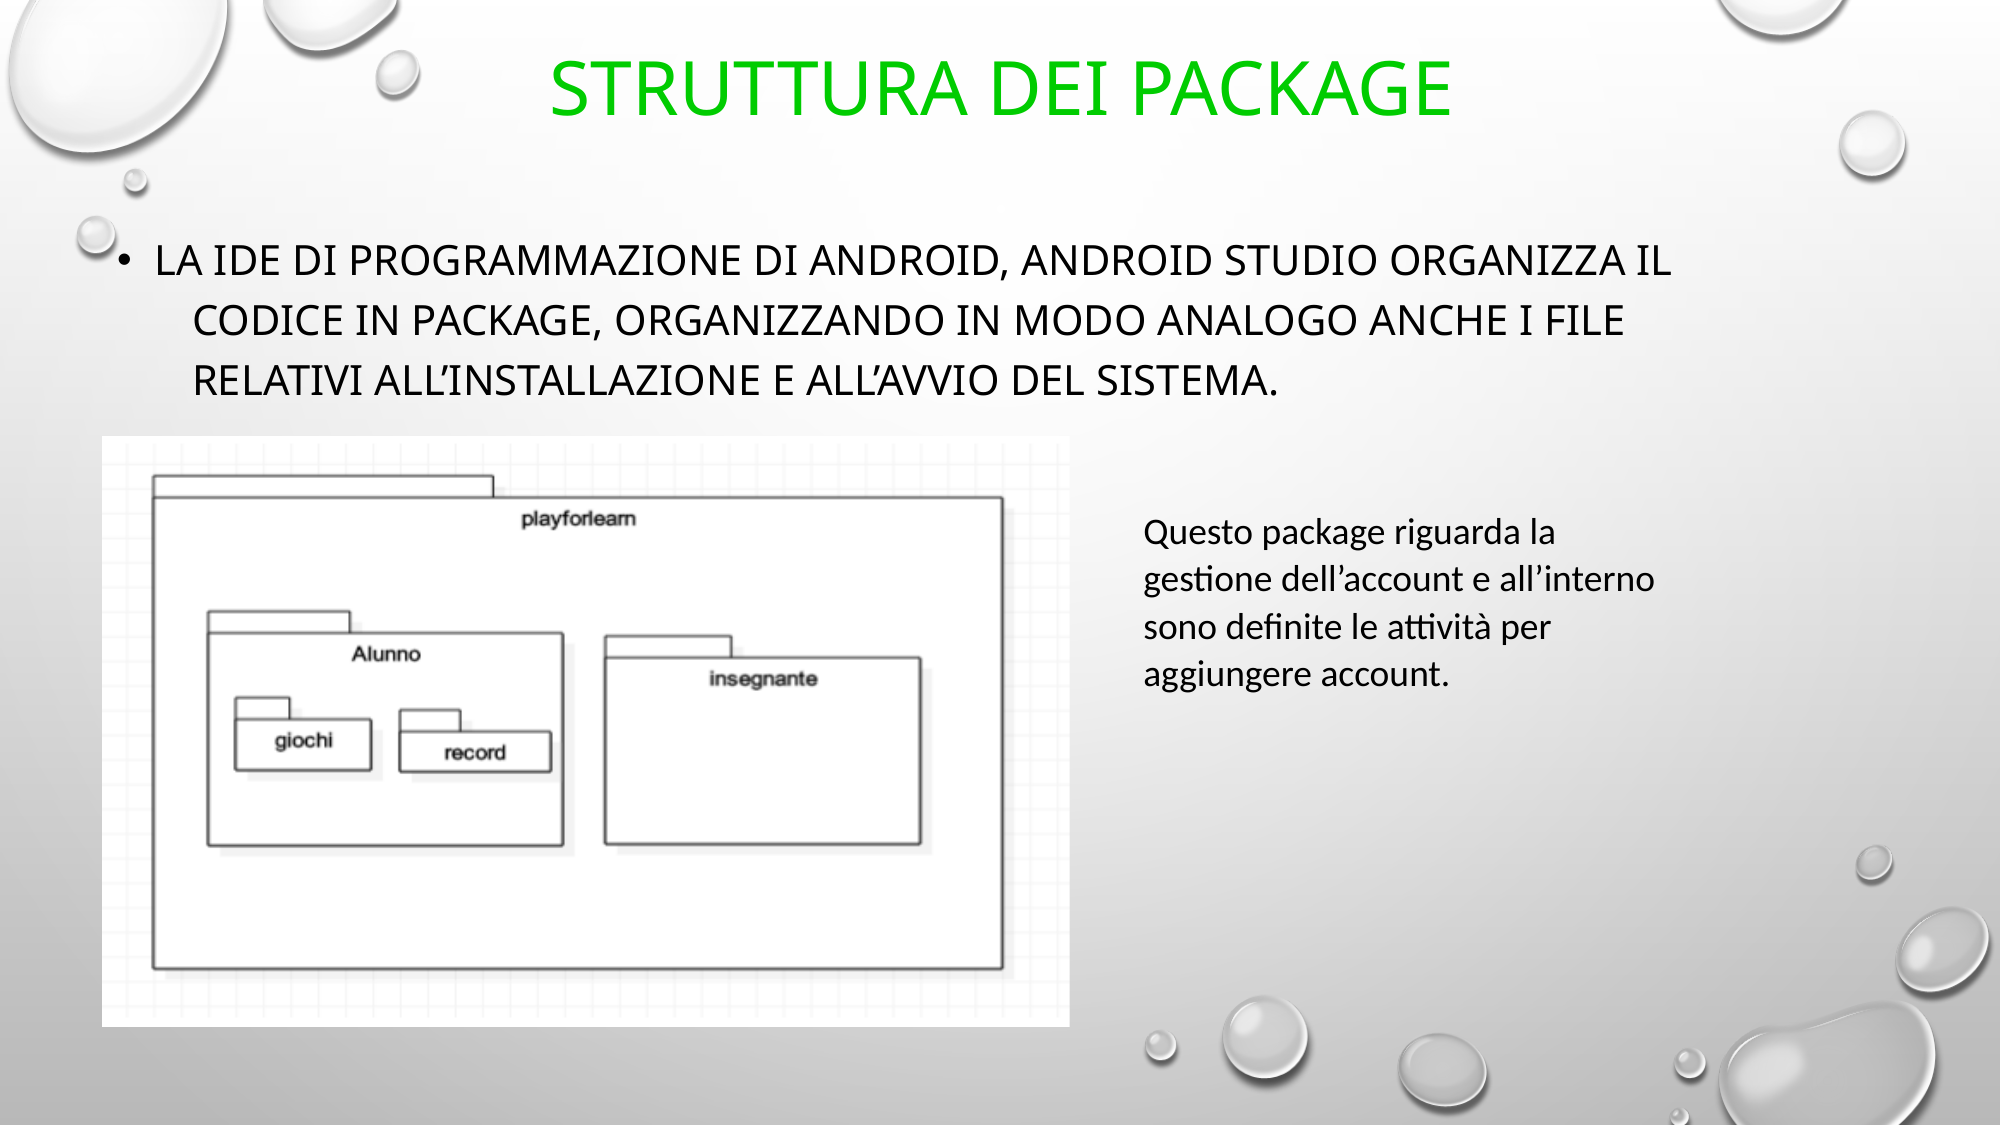

# Struttura dei package
La IDE di programmazione di Android, Android Studio organizza il codice in package, organizzando in modo analogo anche i file relativi all’installazione e all’avvio del sistema.
Questo package riguarda la gestione dell’account e all’interno sono definite le attività per aggiungere account.